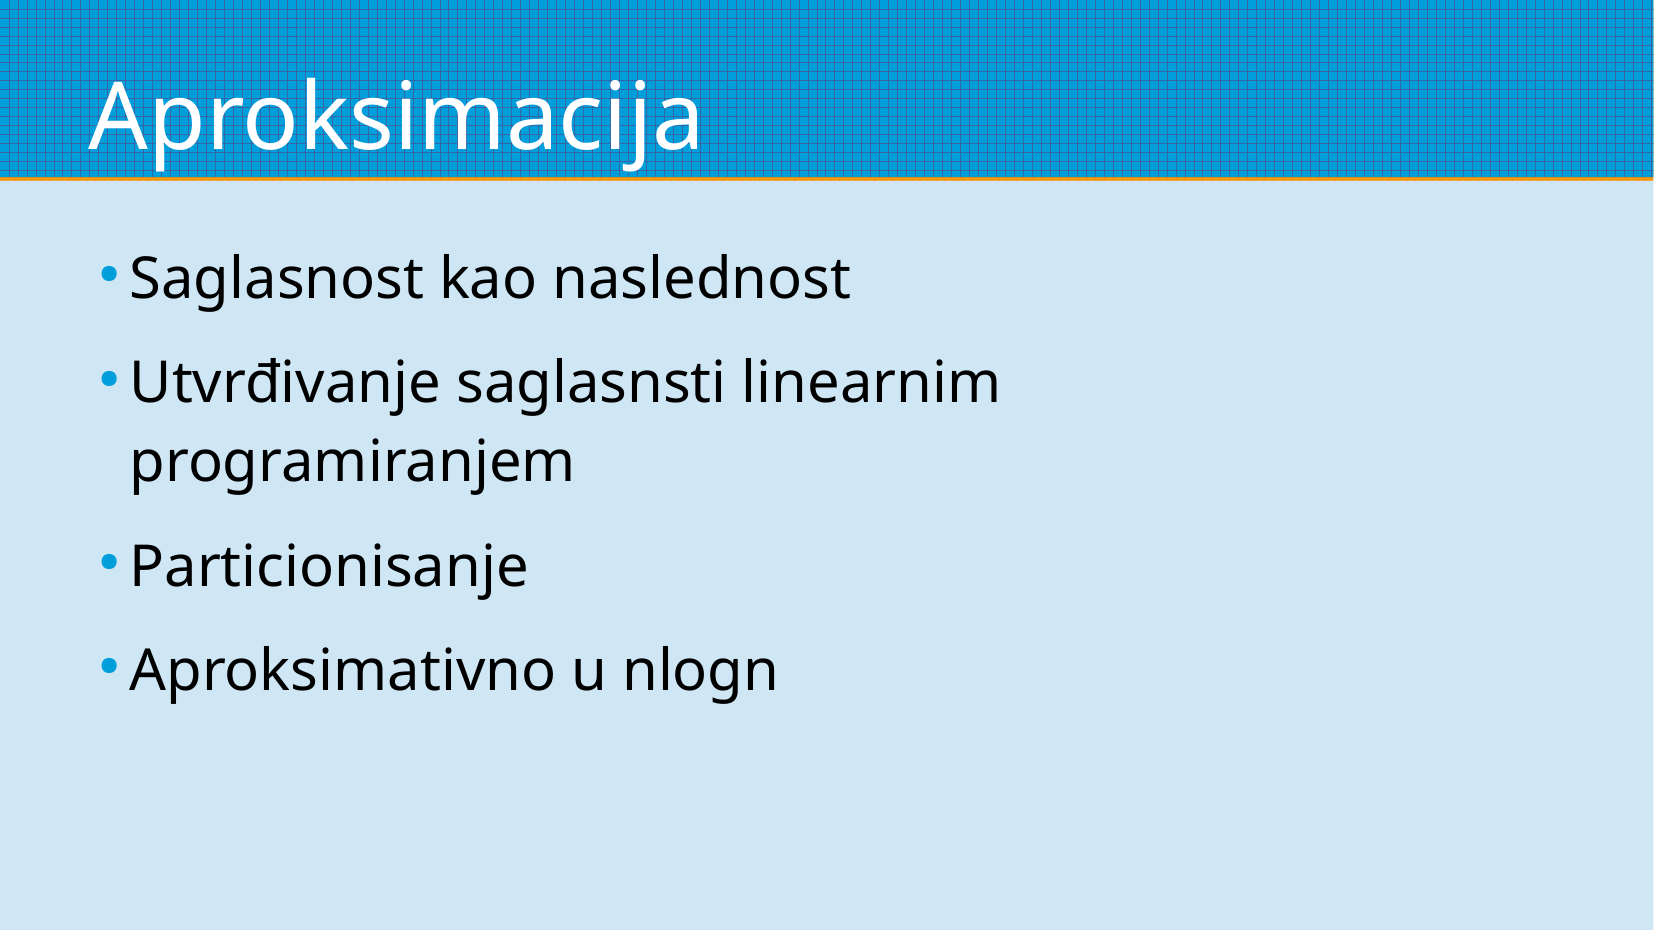

# Aproksimacija
Saglasnost kao naslednost
Utvrđivanje saglasnsti linearnim programiranjem
Particionisanje
Aproksimativno u nlogn